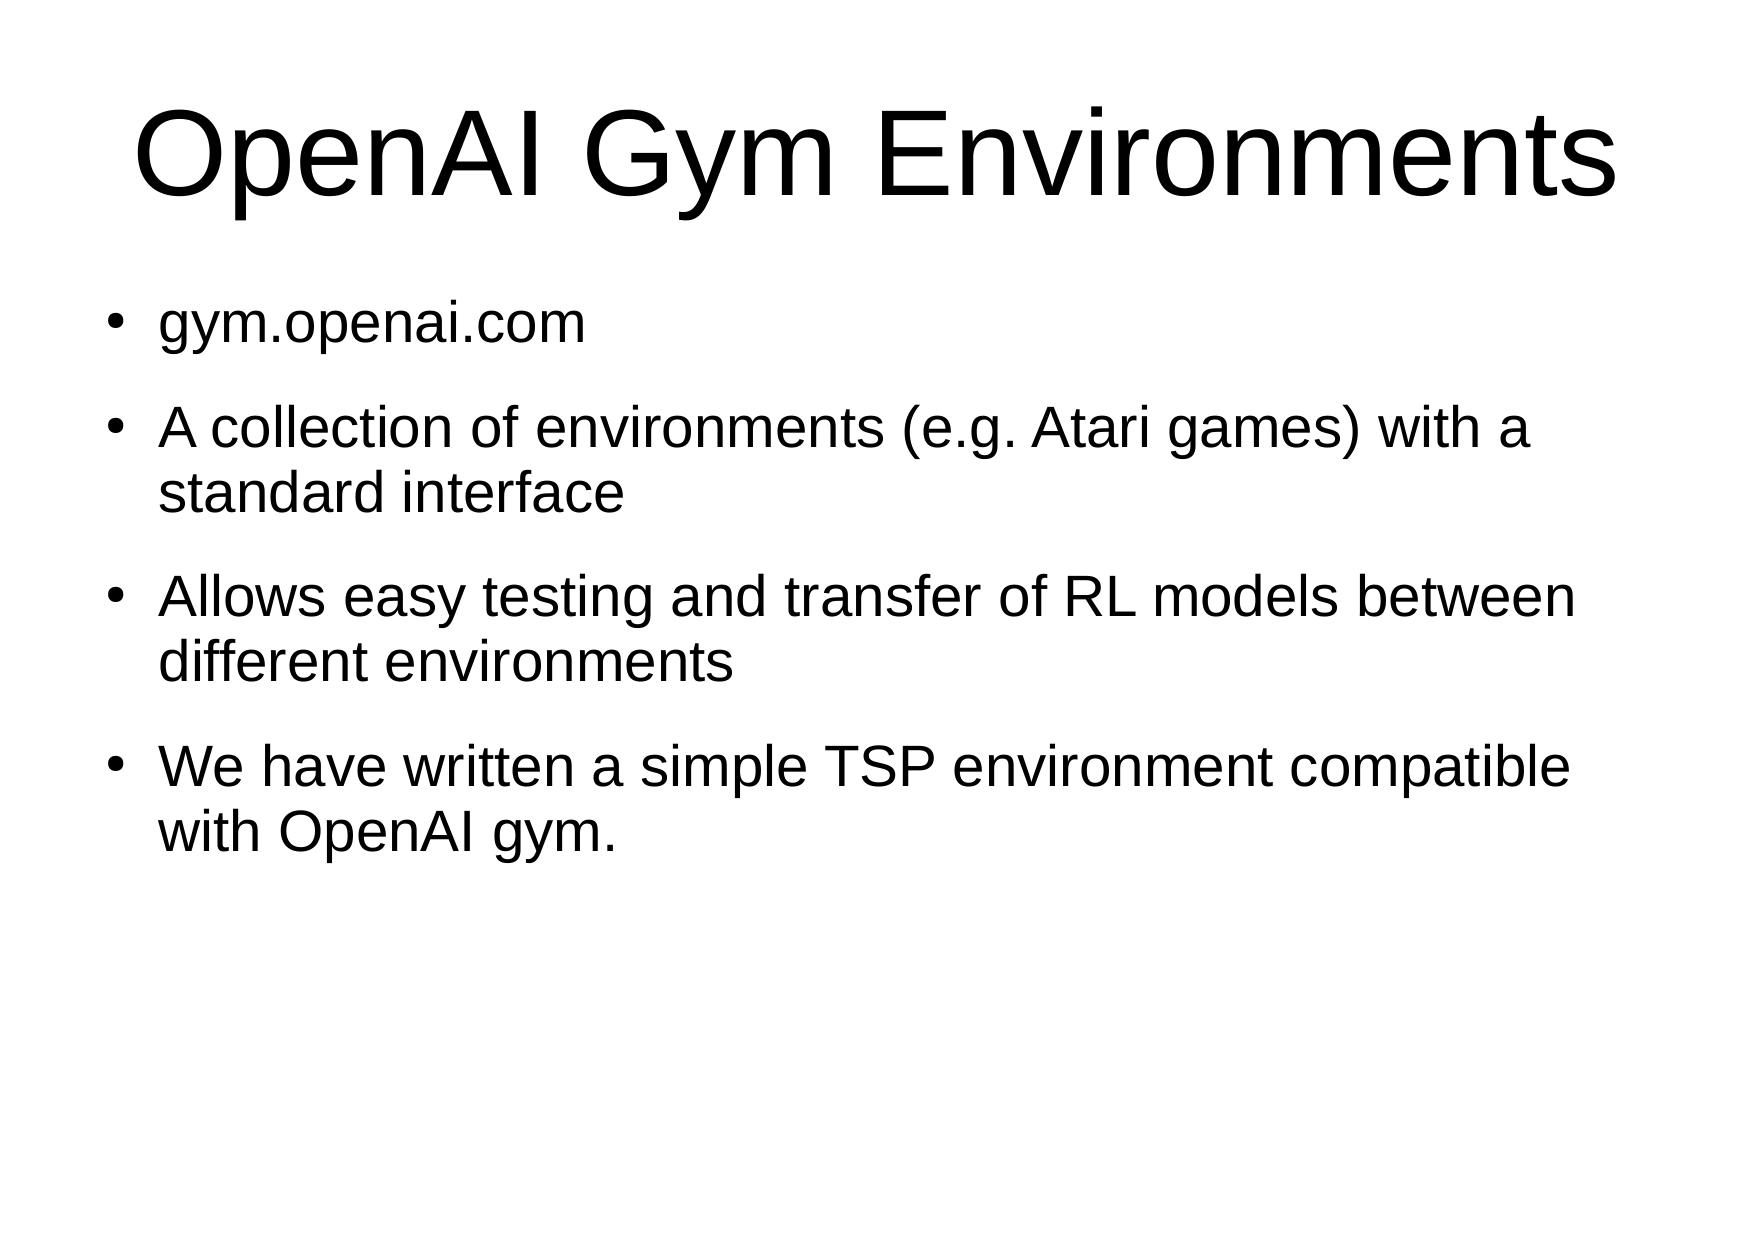

# OpenAI Gym Environments
gym.openai.com
A collection of environments (e.g. Atari games) with a standard interface
Allows easy testing and transfer of RL models between different environments
We have written a simple TSP environment compatible with OpenAI gym.